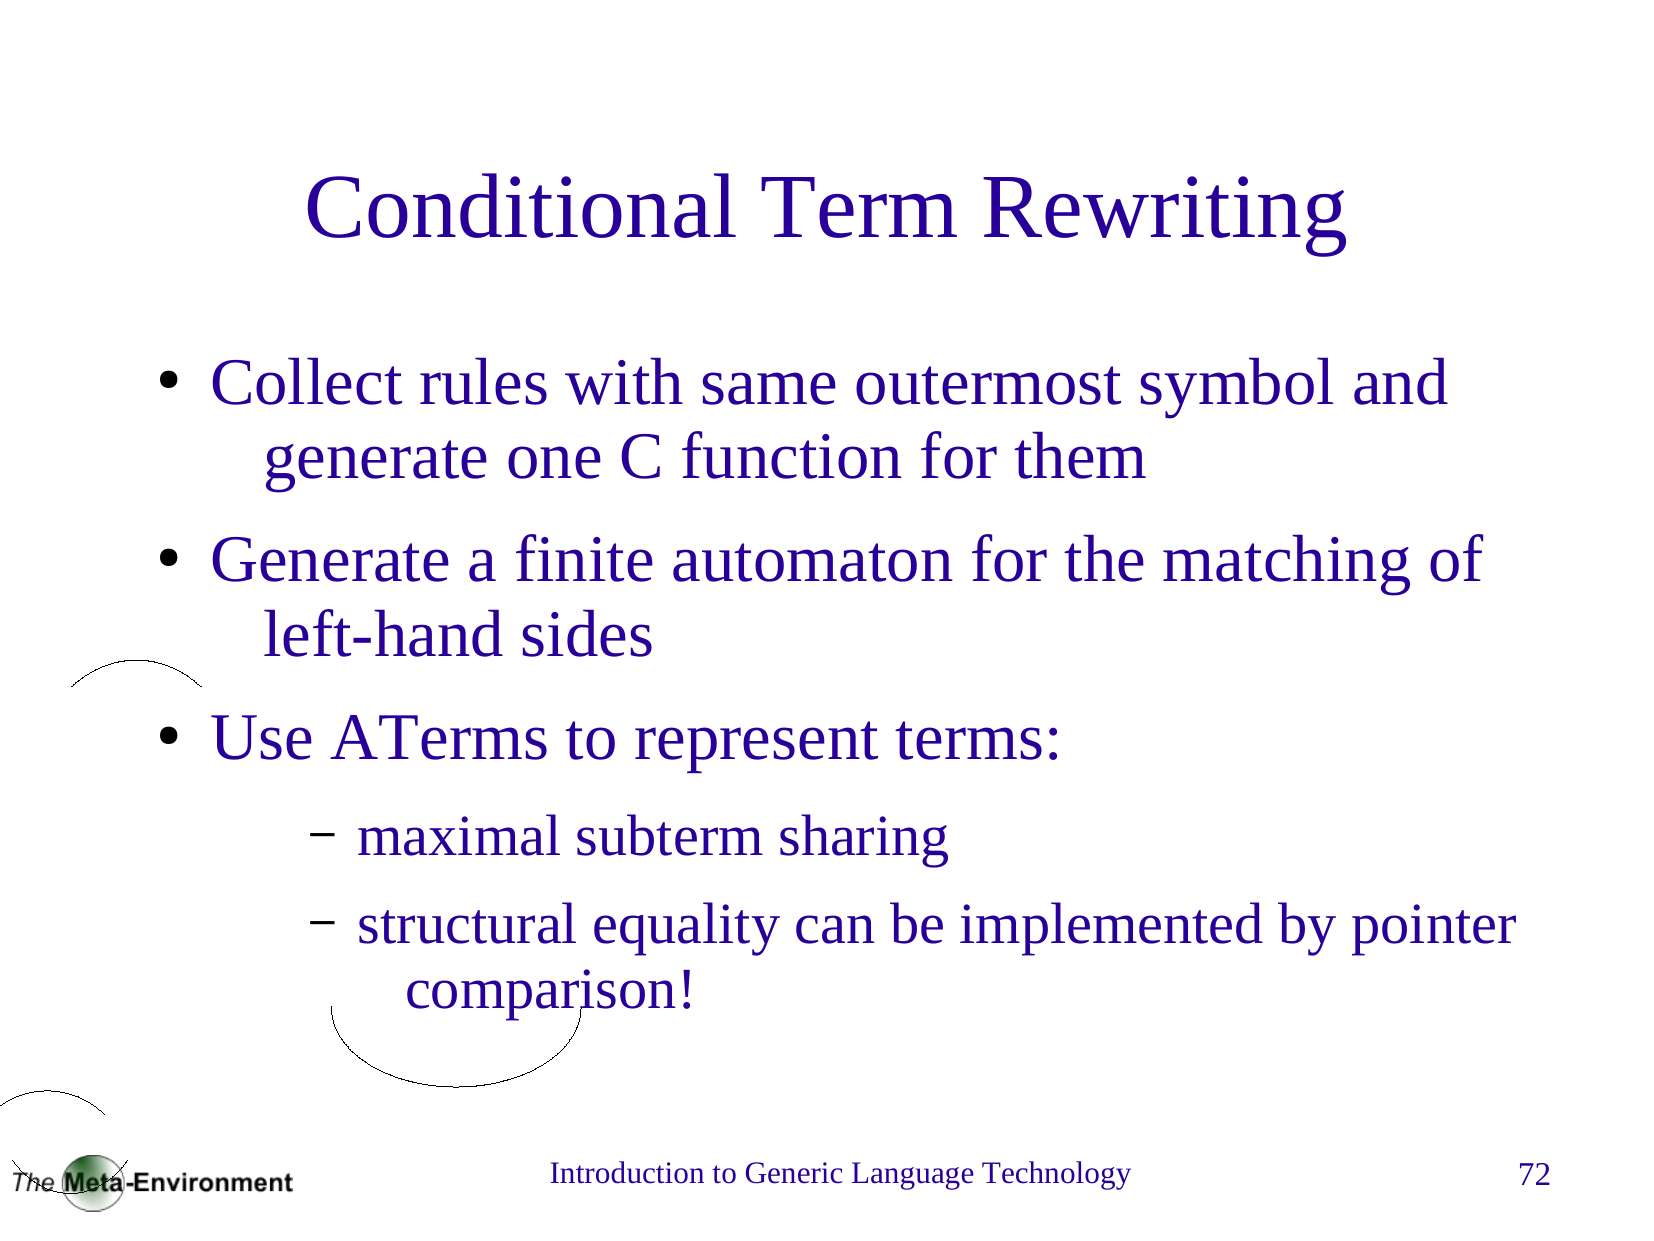

# Conditional Term Rewriting
Collect rules with same outermost symbol and generate one C function for them
Generate a finite automaton for the matching of left-hand sides
Use ATerms to represent terms:
maximal subterm sharing
structural equality can be implemented by pointer comparison!